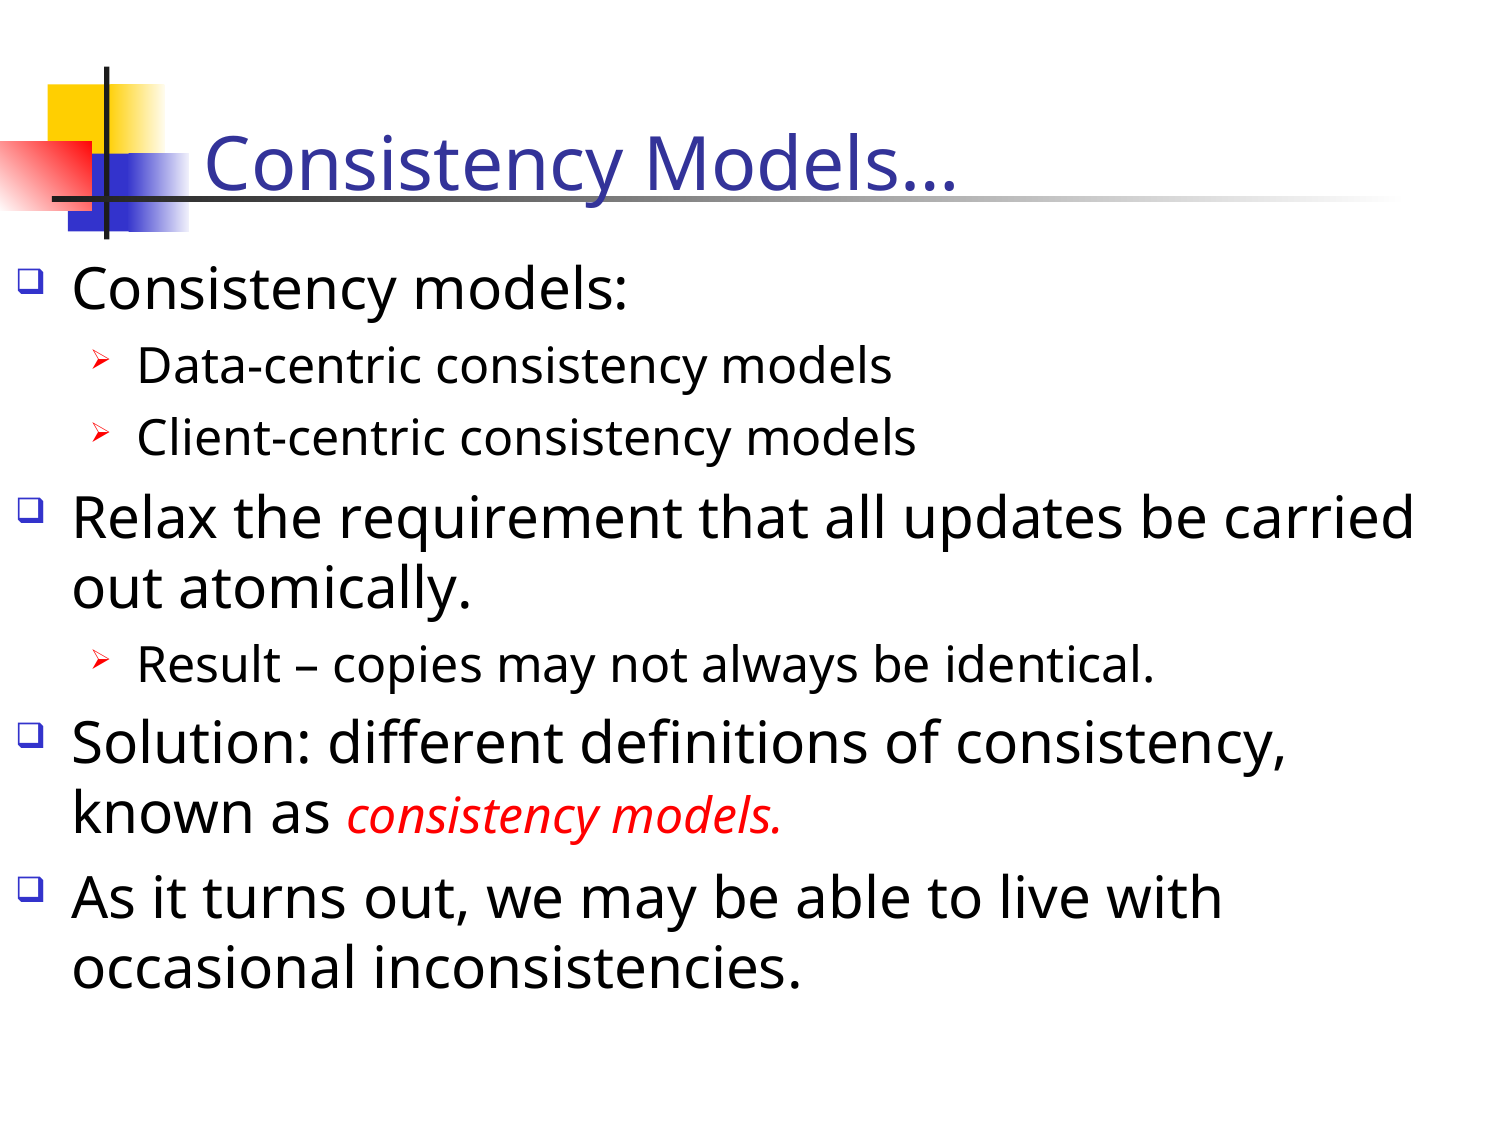

Consistency Models…
Consistency models:
Data-centric consistency models
Client-centric consistency models
Relax the requirement that all updates be carried out atomically.
Result – copies may not always be identical.
Solution: different definitions of consistency, known as consistency models.
As it turns out, we may be able to live with occasional inconsistencies.